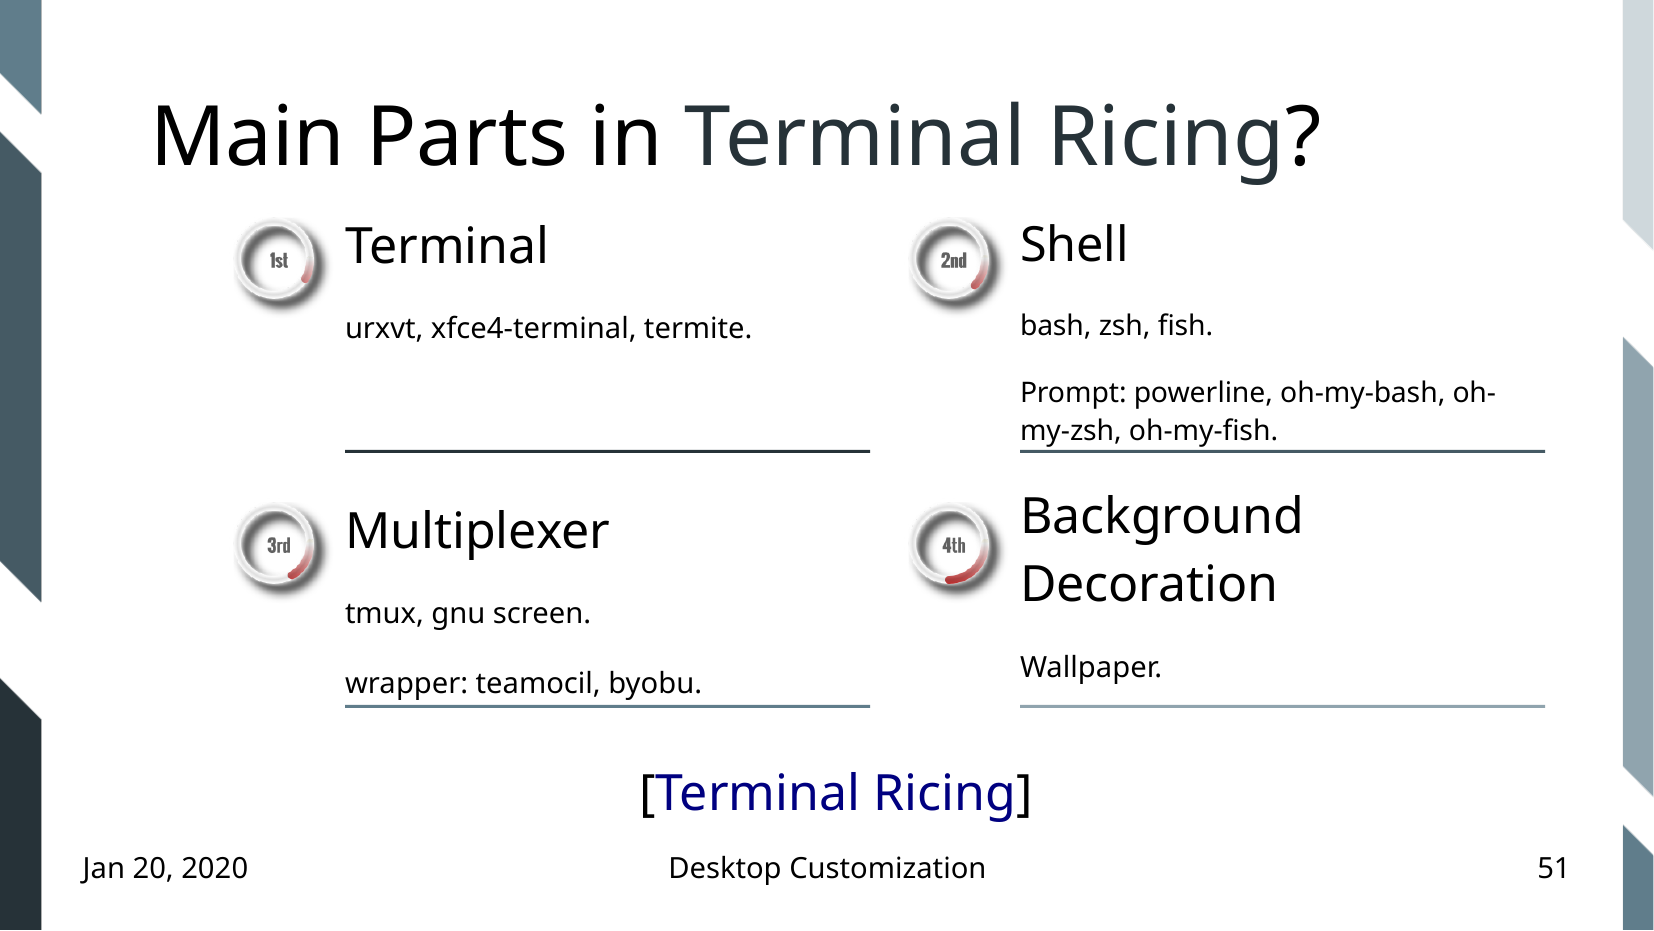

# Main Parts in Terminal Ricing?
Terminal
urxvt, xfce4-terminal, termite.
Shell
bash, zsh, fish.
Prompt: powerline, oh-my-bash, oh-my-zsh, oh-my-fish.
Background Decoration
Wallpaper.
Multiplexer
tmux, gnu screen.
wrapper: teamocil, byobu.
[Terminal Ricing]
Jan 20, 2020
Desktop Customization
51